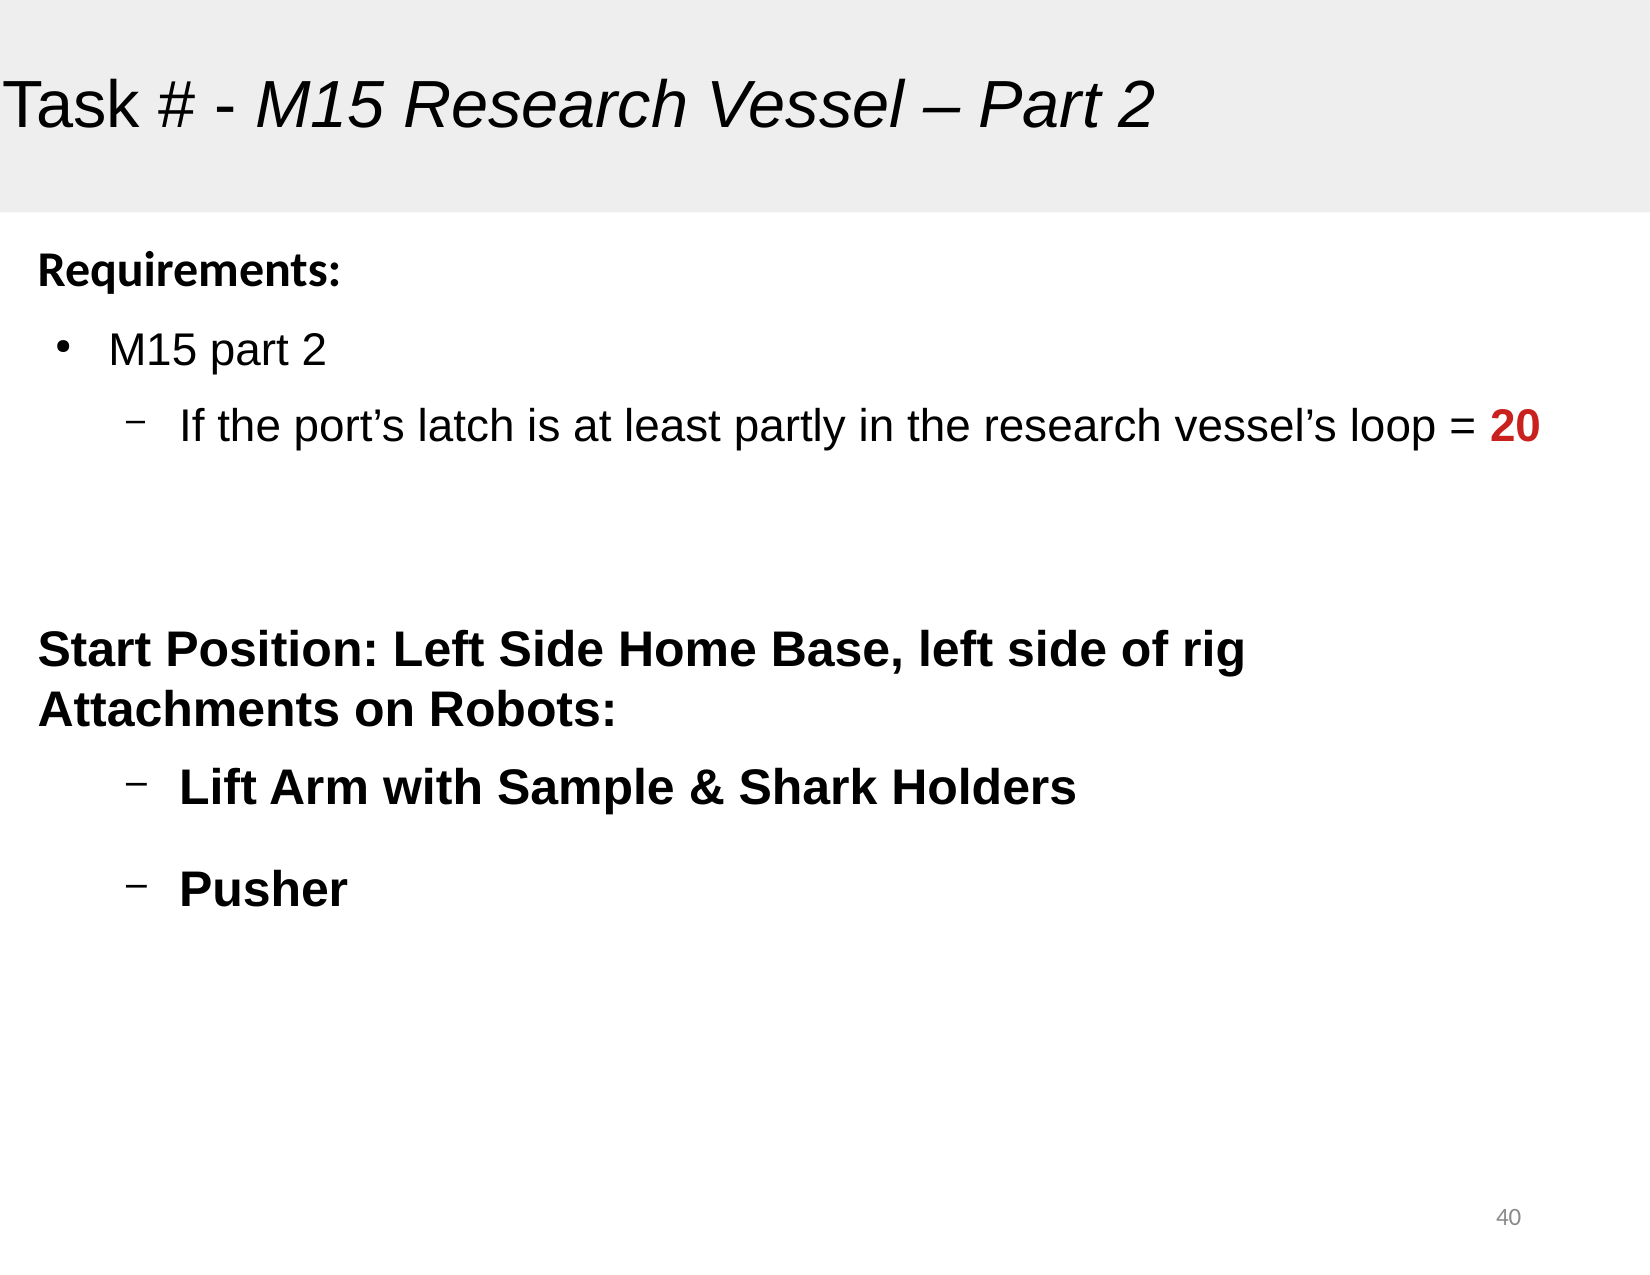

# Task # - M15 Research Vessel – Part 2
Requirements:
M15 part 2
If the port’s latch is at least partly in the research vessel’s loop = 20
Start Position: Left Side Home Base, left side of rig
Attachments on Robots:
Lift Arm with Sample & Shark Holders
Pusher
40